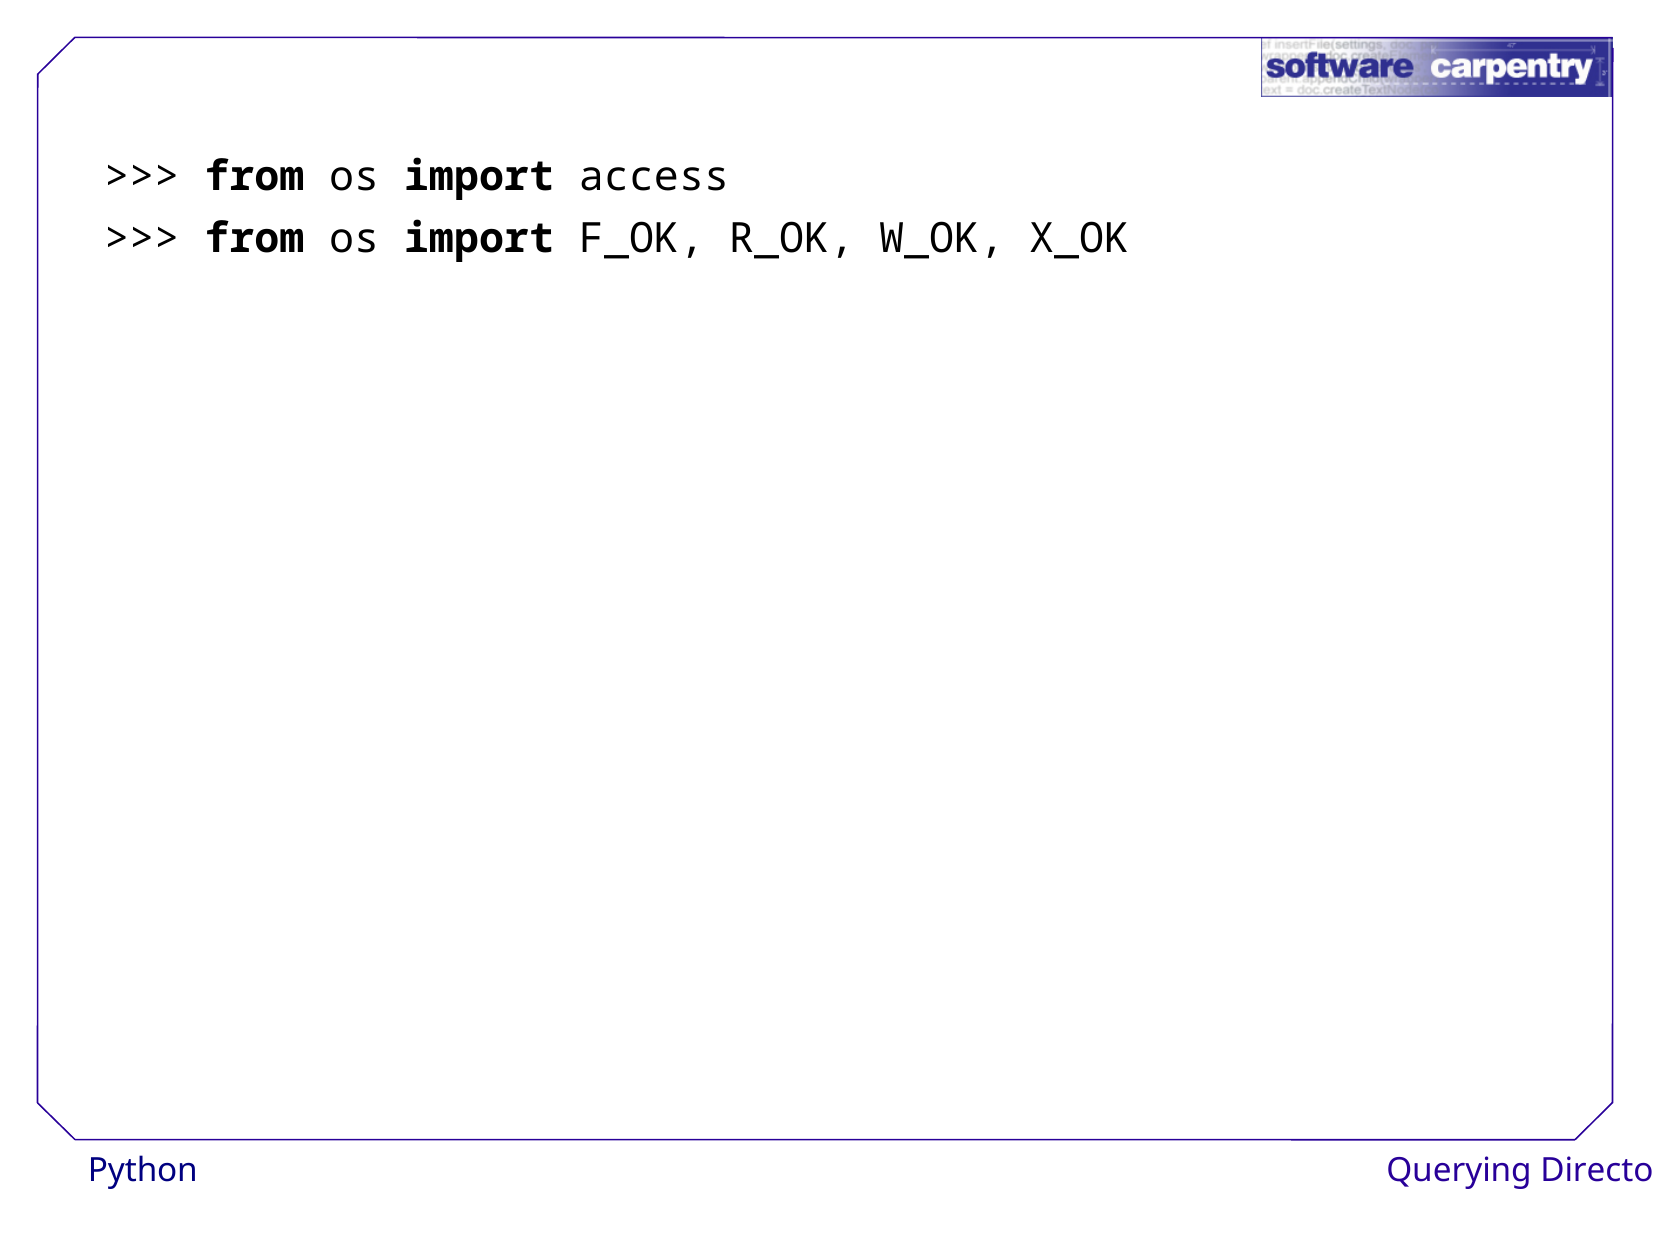

>>> from os import access
>>> from os import F_OK, R_OK, W_OK, X_OK